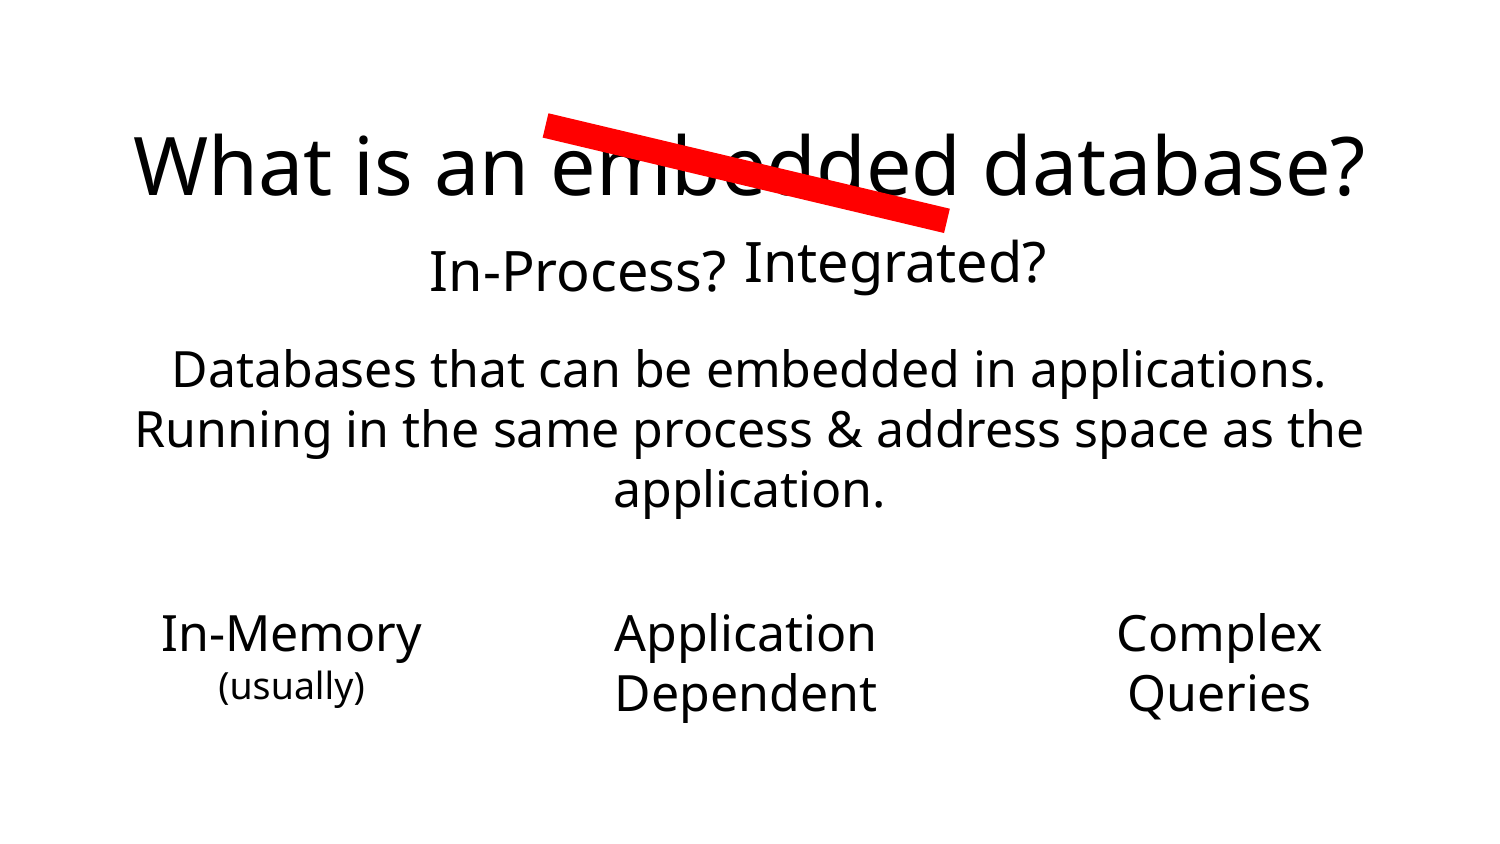

# What is an embedded database?
Integrated?
In-Process?
Databases that can be embedded in applications. Running in the same process & address space as the application.
In-Memory
(usually)
Application Dependent
Complex Queries